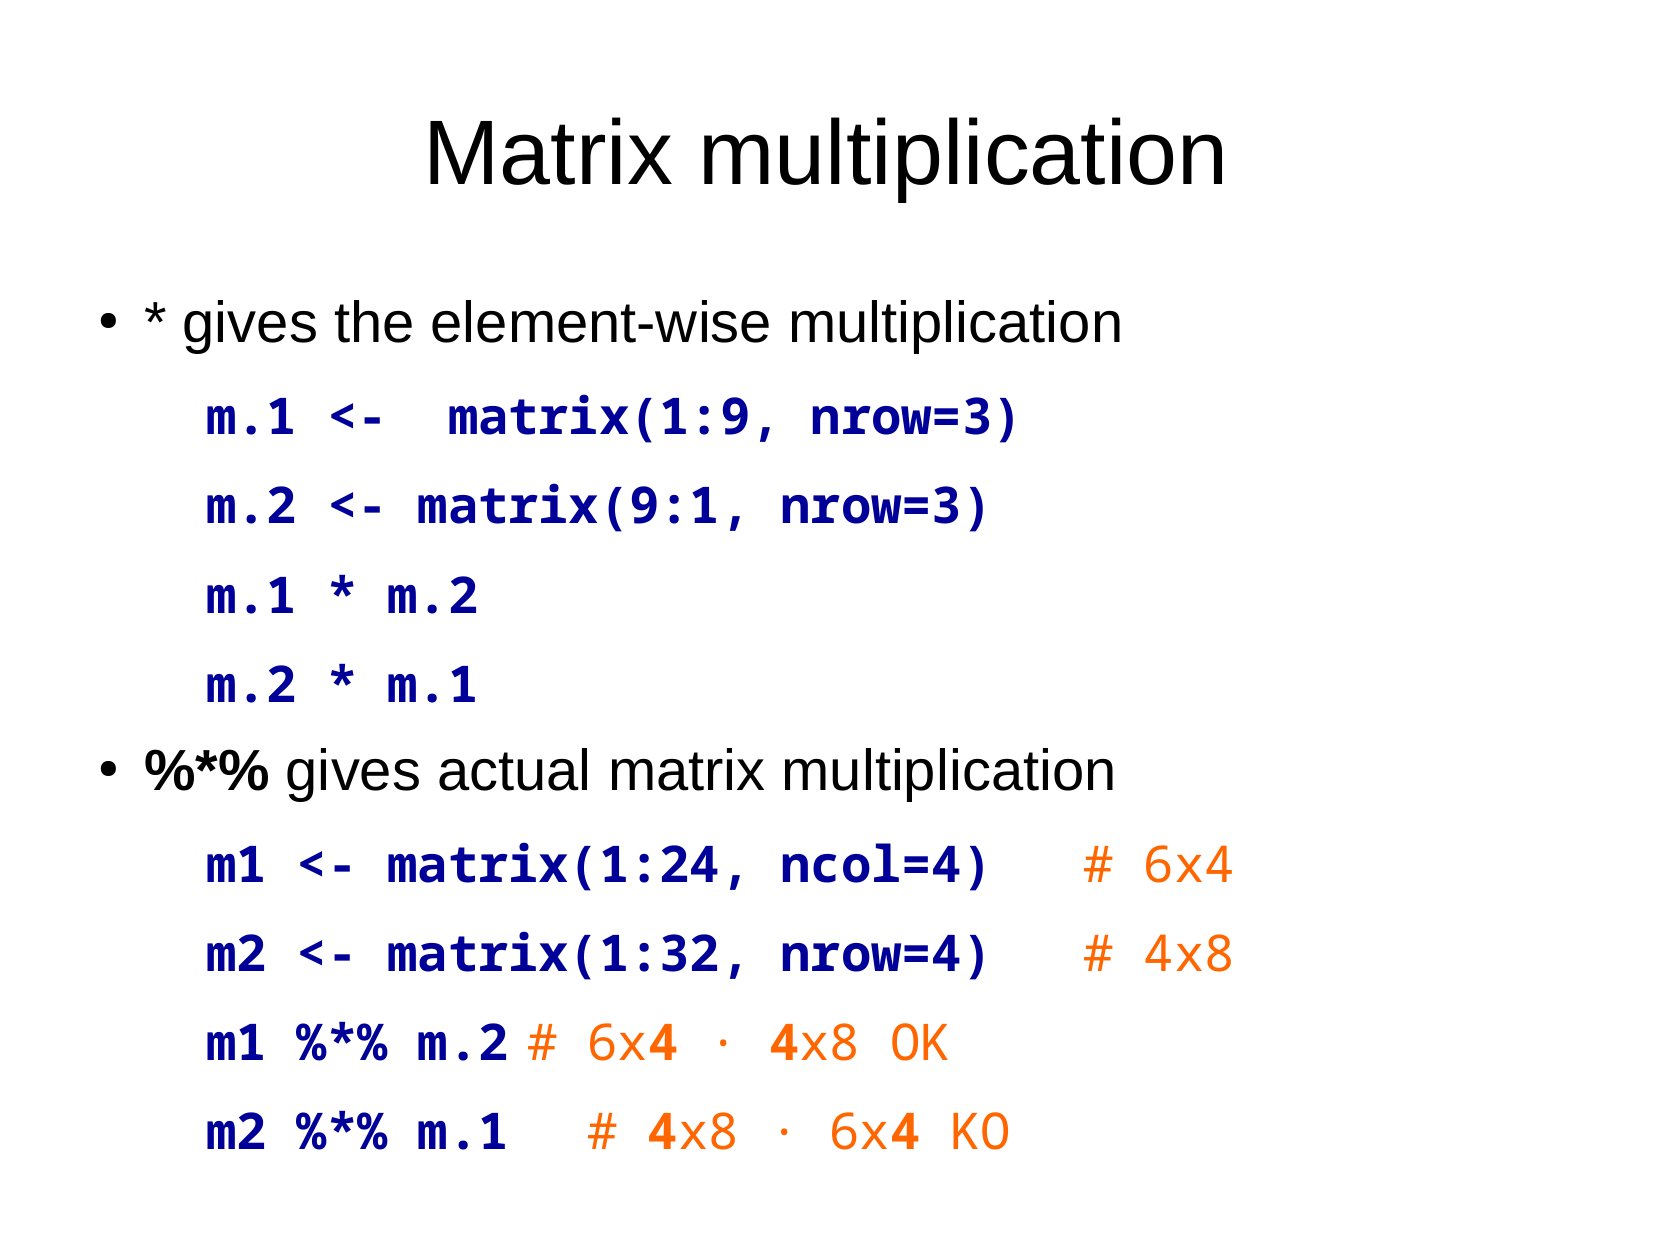

# Matrix multiplication
* gives the element-wise multiplication
m.1 <- matrix(1:9, nrow=3)
m.2 <- matrix(9:1, nrow=3)
m.1 * m.2
m.2 * m.1
%*% gives actual matrix multiplication
m1 <- matrix(1:24, ncol=4) # 6x4
m2 <- matrix(1:32, nrow=4) # 4x8
m1 %*% m.2					# 6x4 · 4x8 OK
m2 %*% m.1				 # 4x8 · 6x4 KO